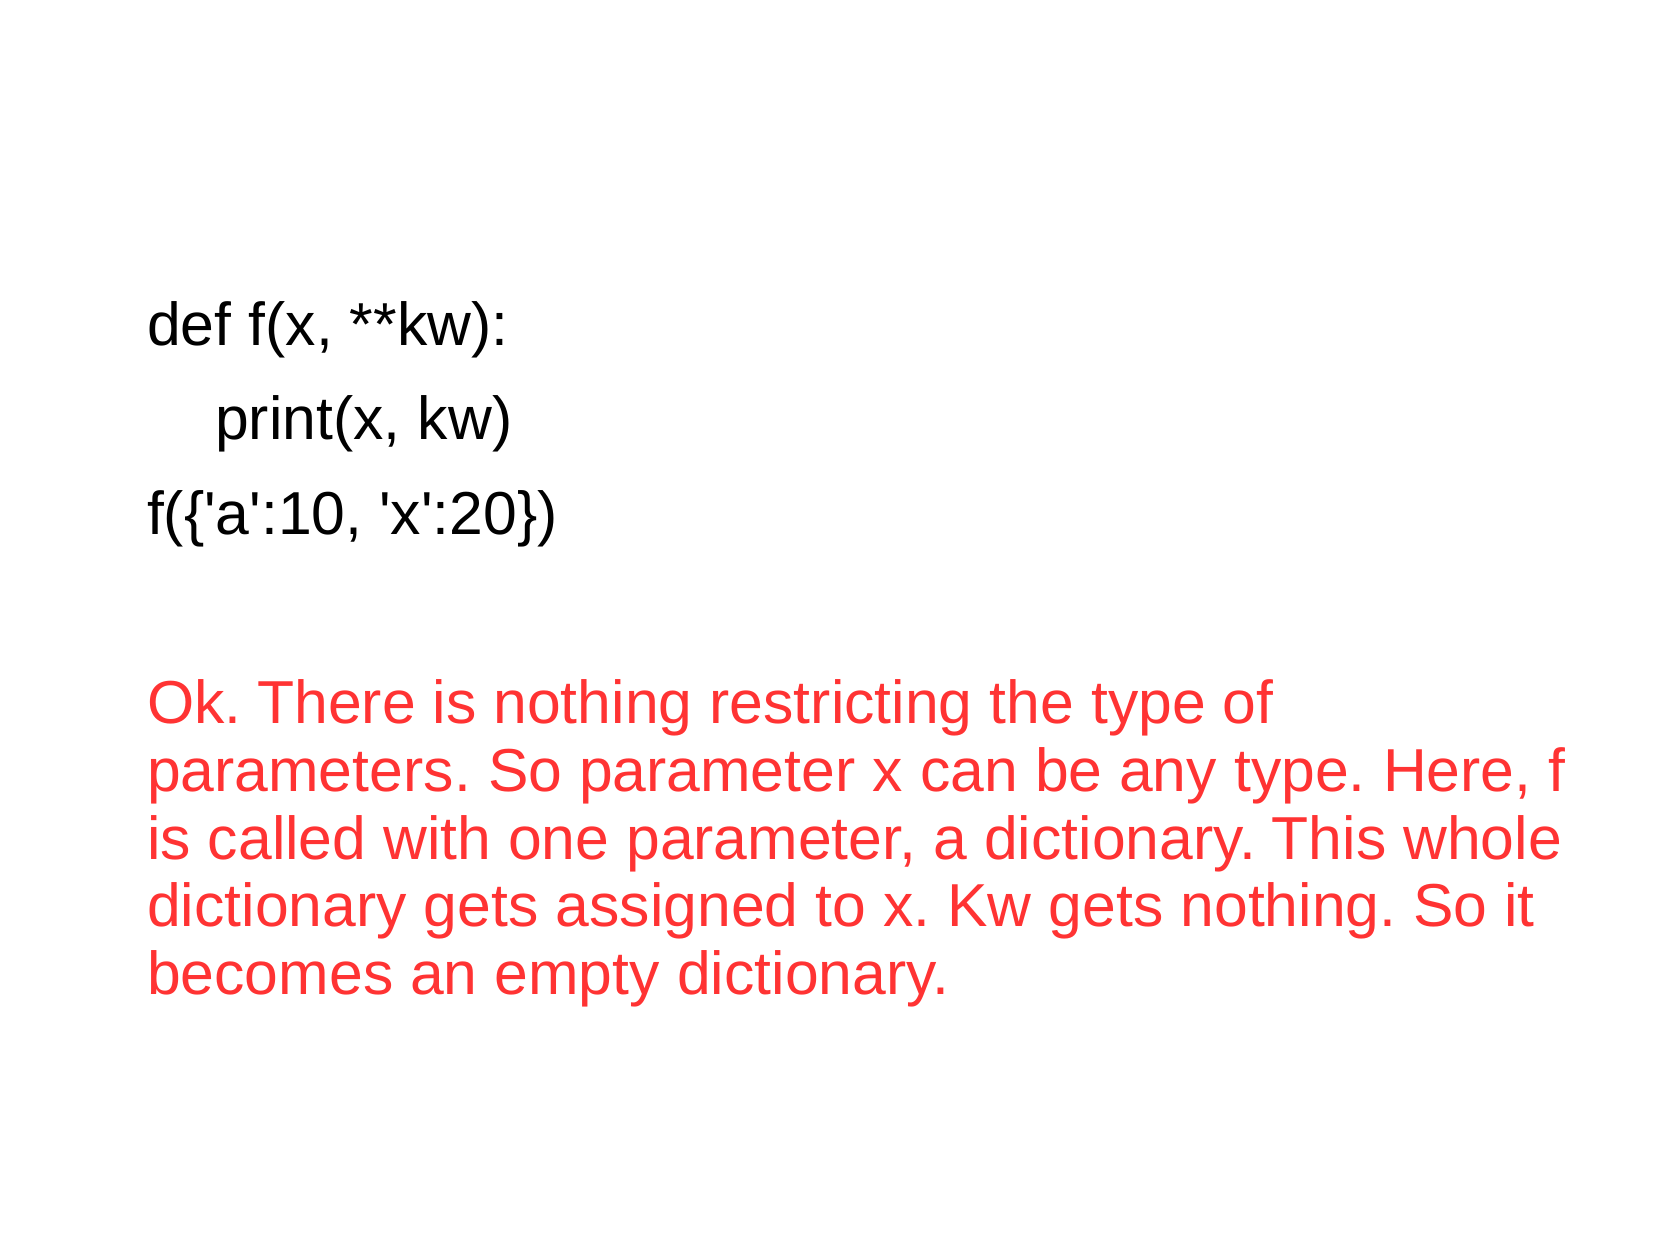

#
def f(x, **kw):
 print(x, kw)
f({'a':10, 'x':20})
Ok. There is nothing restricting the type of parameters. So parameter x can be any type. Here, f is called with one parameter, a dictionary. This whole dictionary gets assigned to x. Kw gets nothing. So it becomes an empty dictionary.